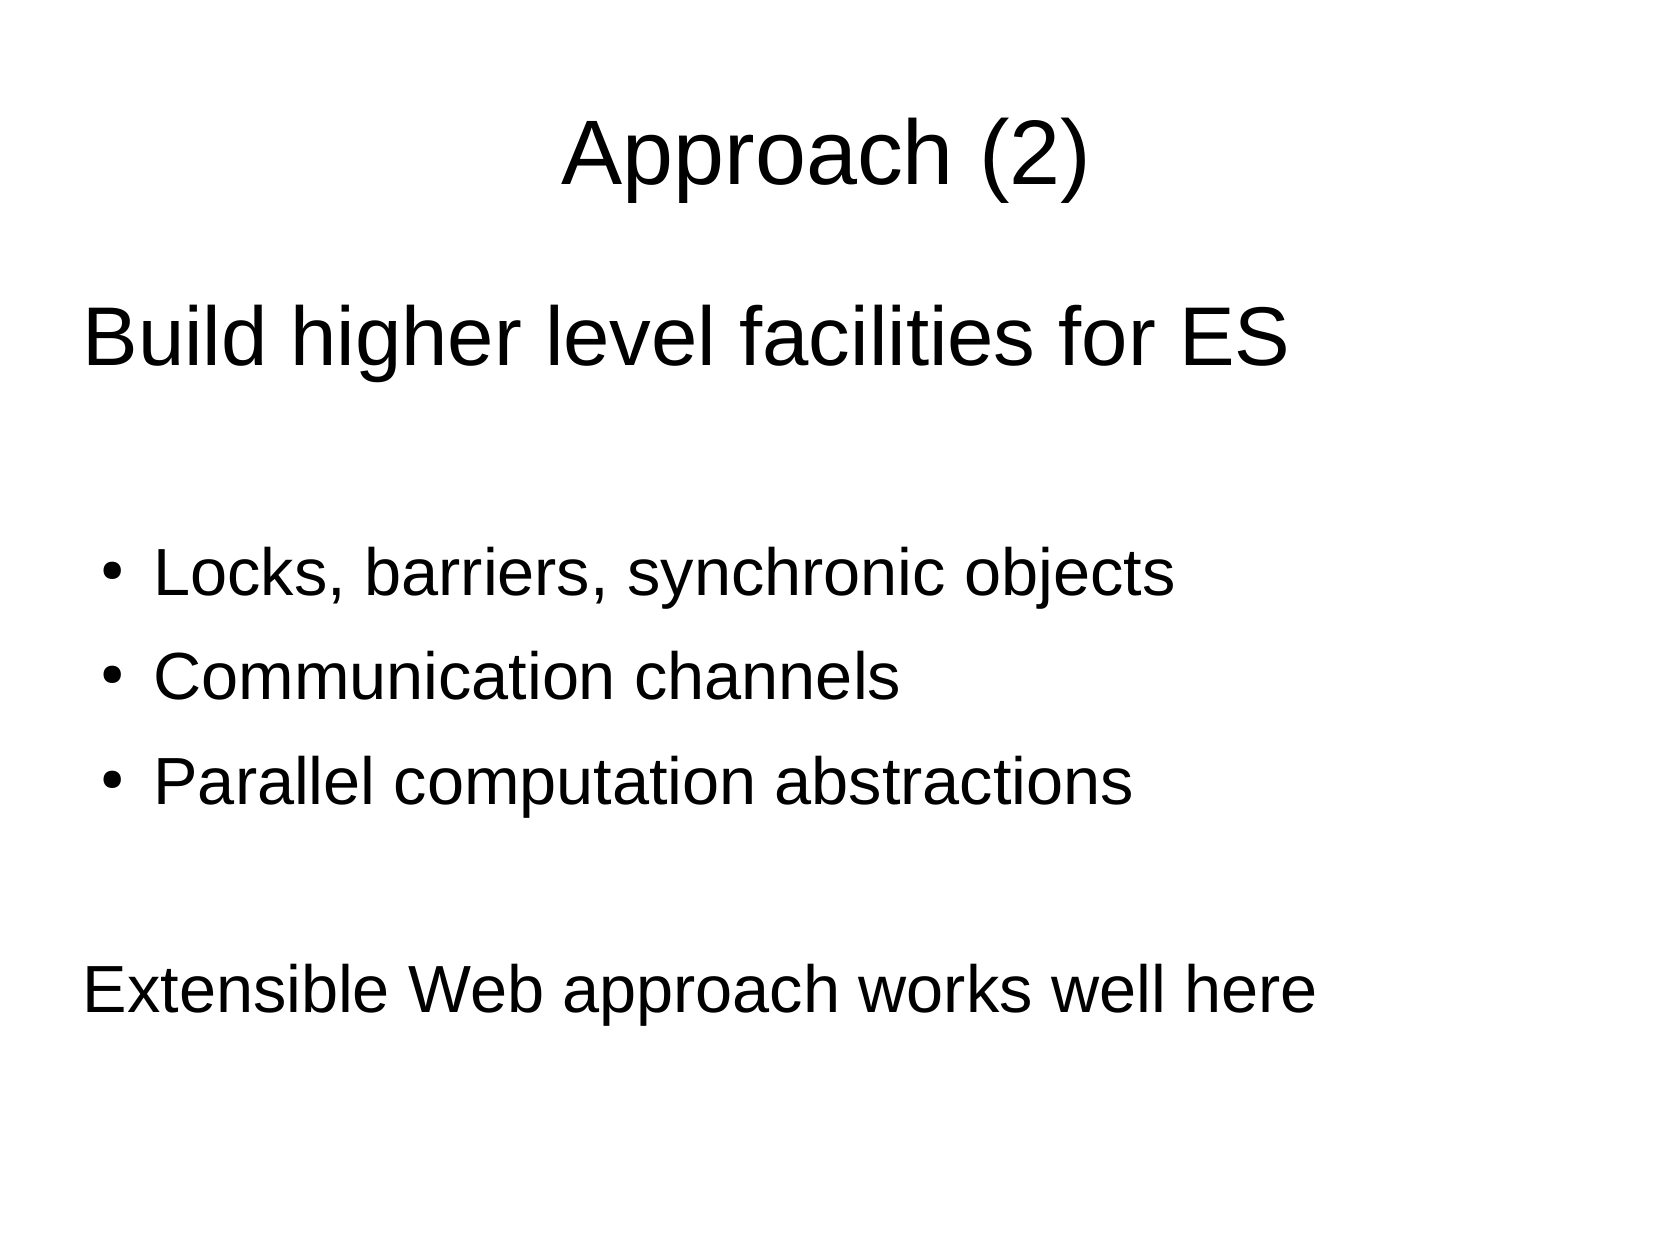

# Approach (2)
Build higher level facilities for ES
Locks, barriers, synchronic objects
Communication channels
Parallel computation abstractions
Extensible Web approach works well here